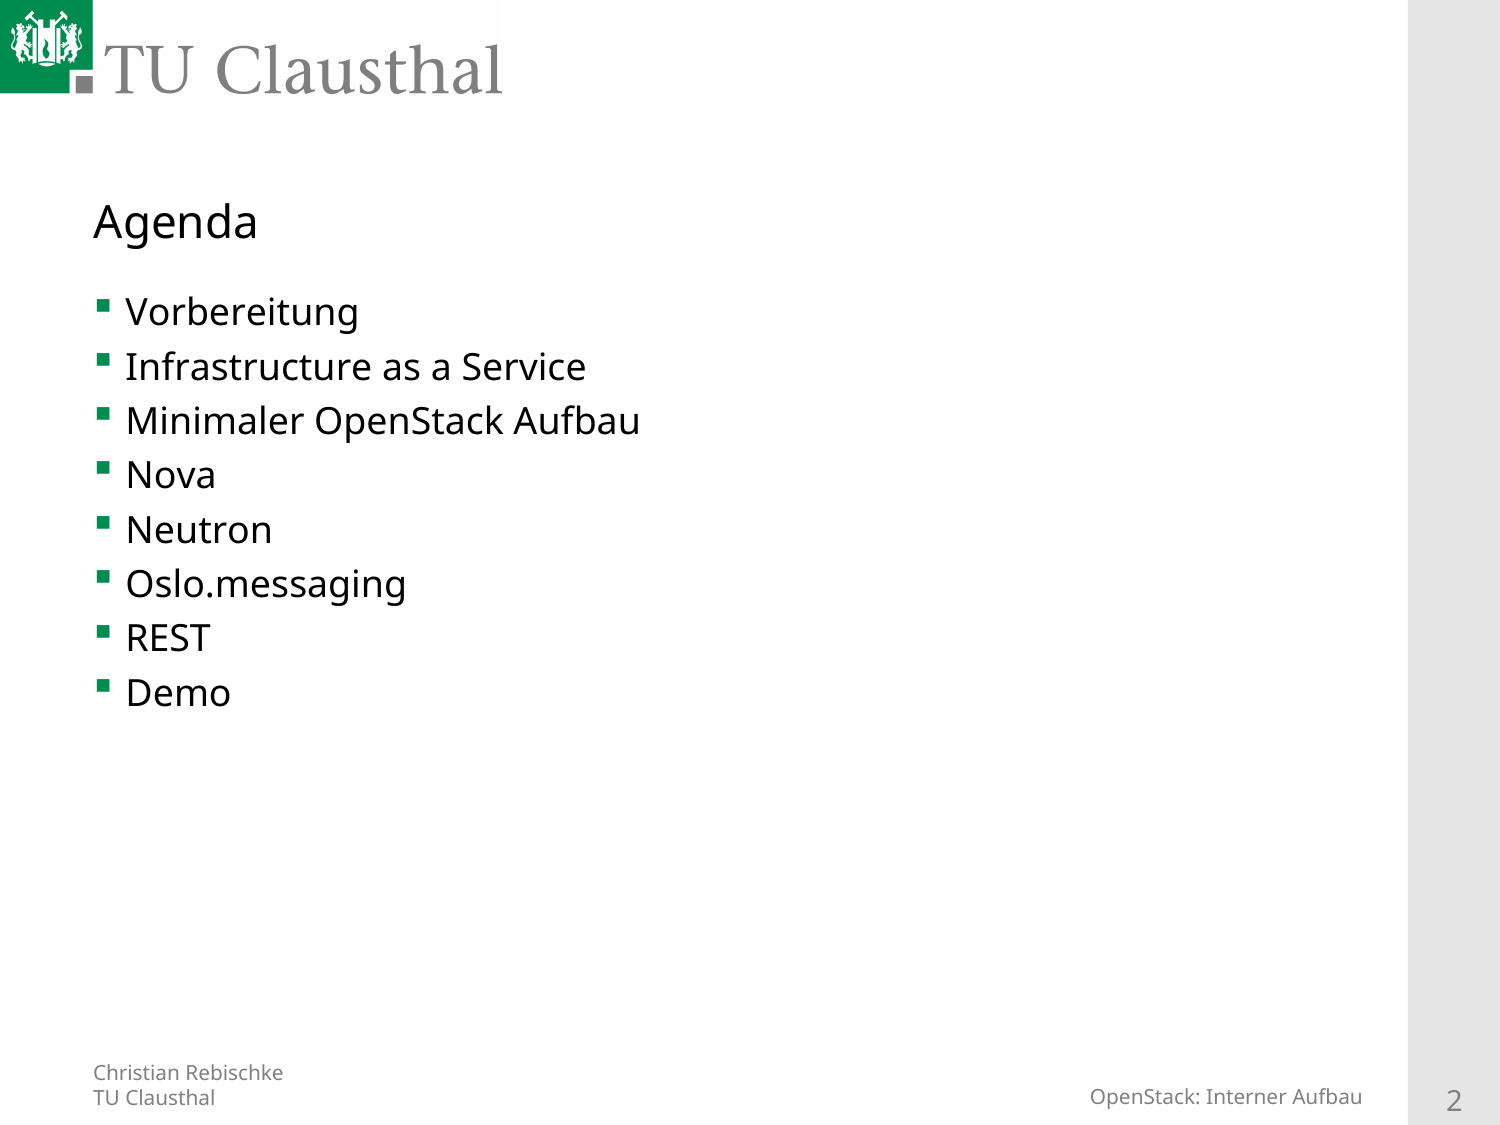

# Agenda
Vorbereitung
Infrastructure as a Service
Minimaler OpenStack Aufbau
Nova
Neutron
Oslo.messaging
REST
Demo